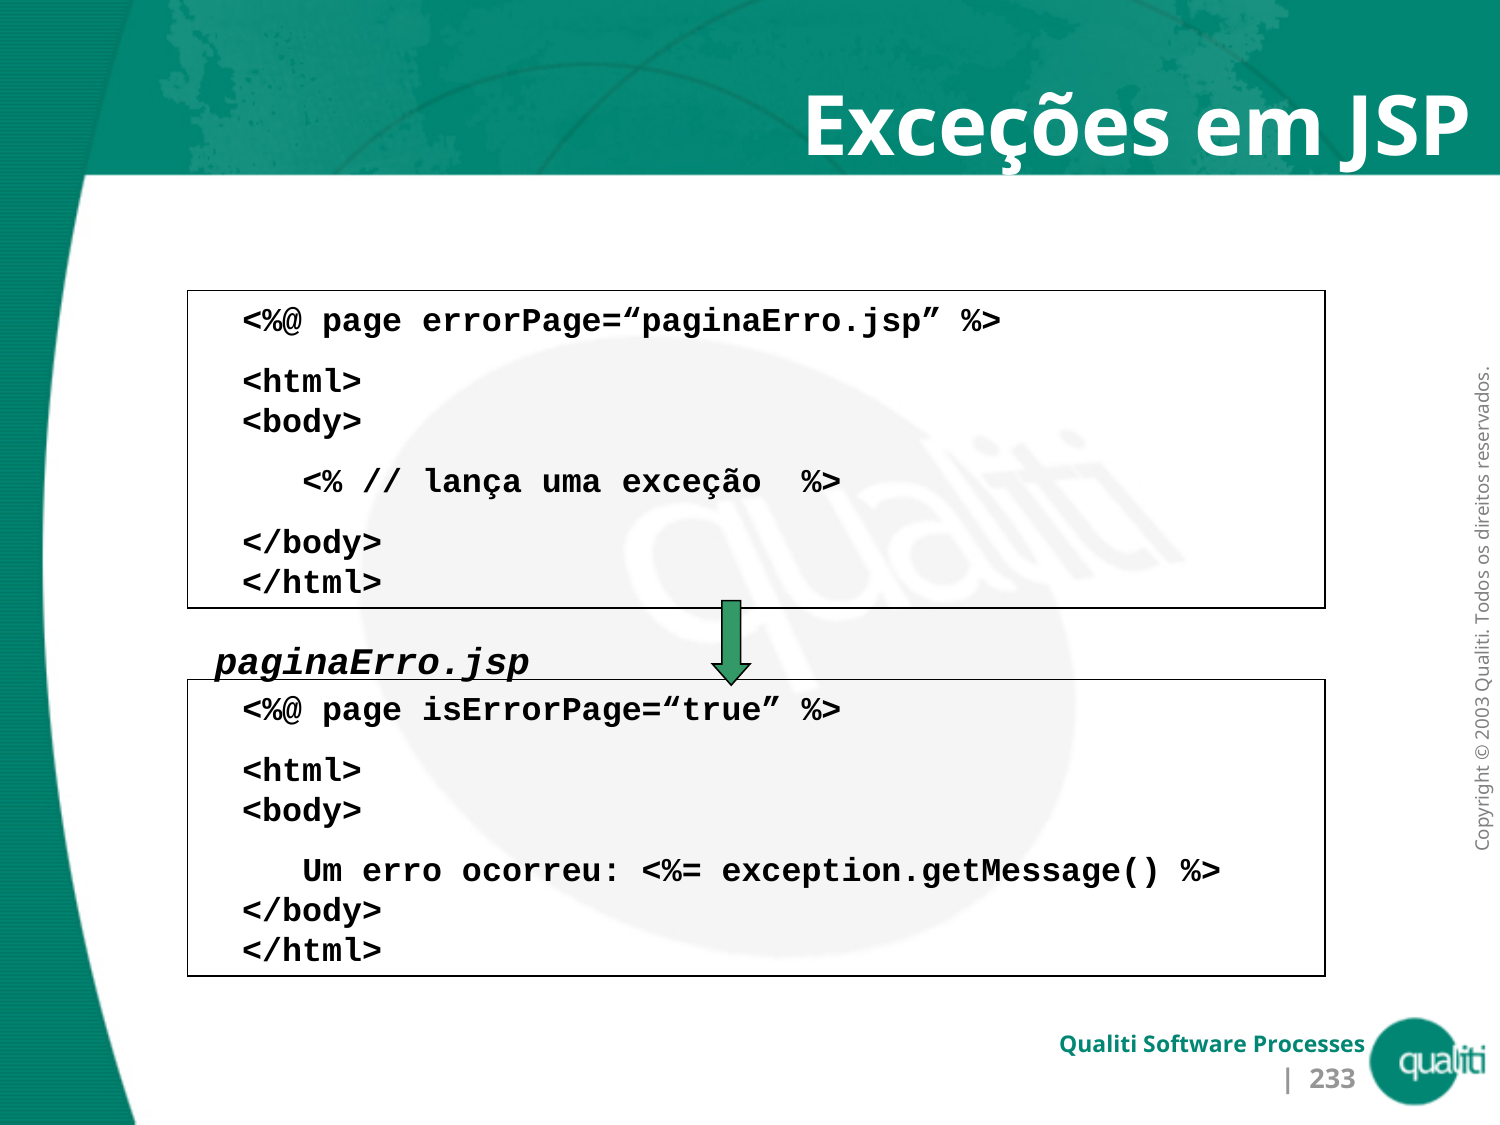

# Exceções em JSP
 <%@ page errorPage=“paginaErro.jsp” %>
 <html>
 <body>
 <% // lança uma exceção %>
 </body>
 </html>
paginaErro.jsp
 <%@ page isErrorPage=“true” %>
 <html>
 <body>
 Um erro ocorreu: <%= exception.getMessage() %>
 </body>
 </html>